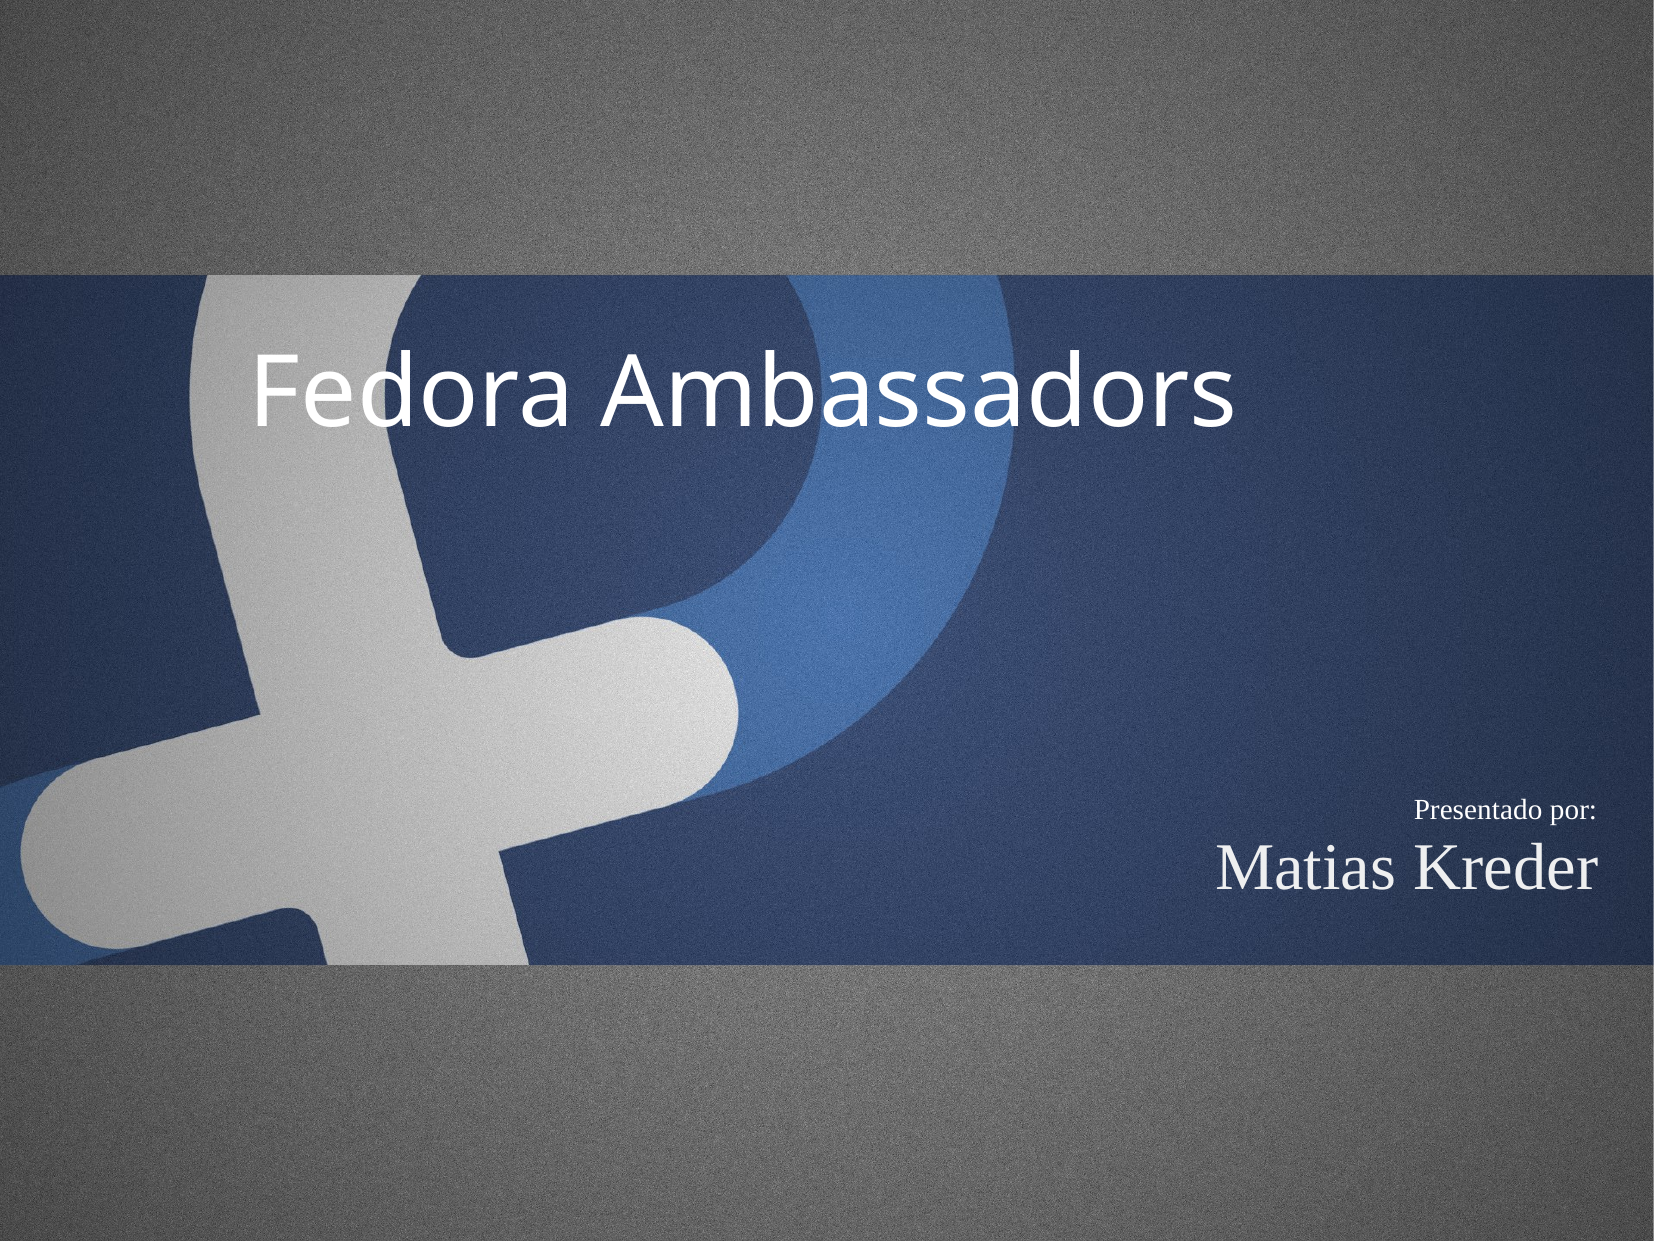

# Fedora Ambassadors
Presentado por:
Matias Kreder